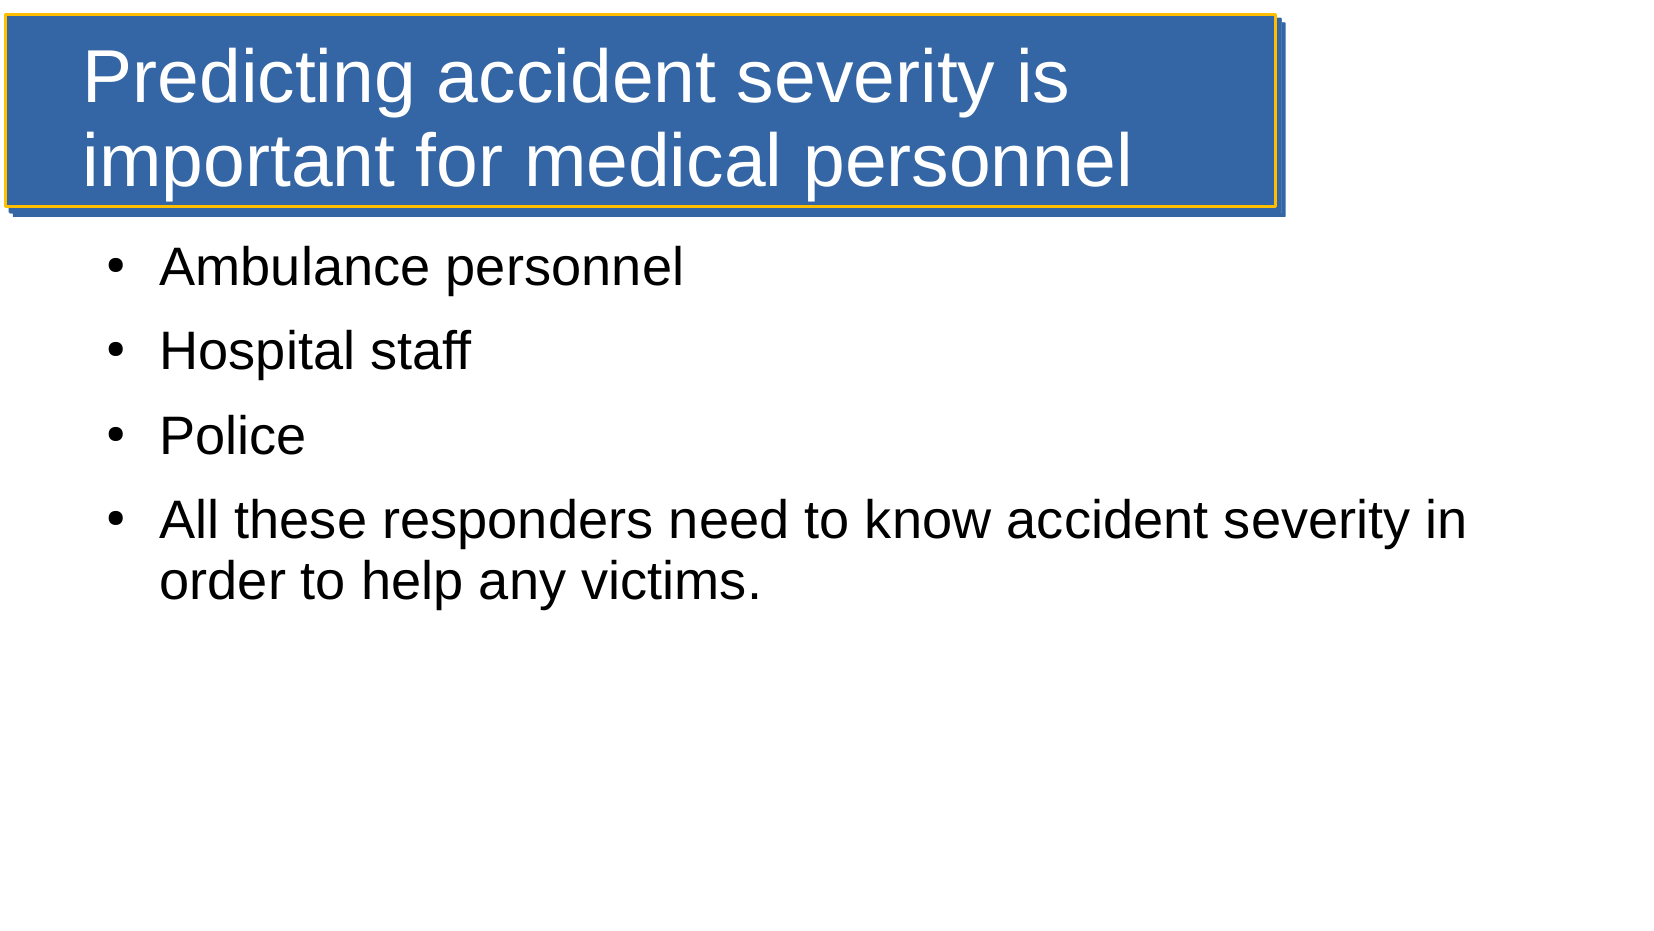

# Predicting accident severity is important for medical personnel
Ambulance personnel
Hospital staff
Police
All these responders need to know accident severity in order to help any victims.